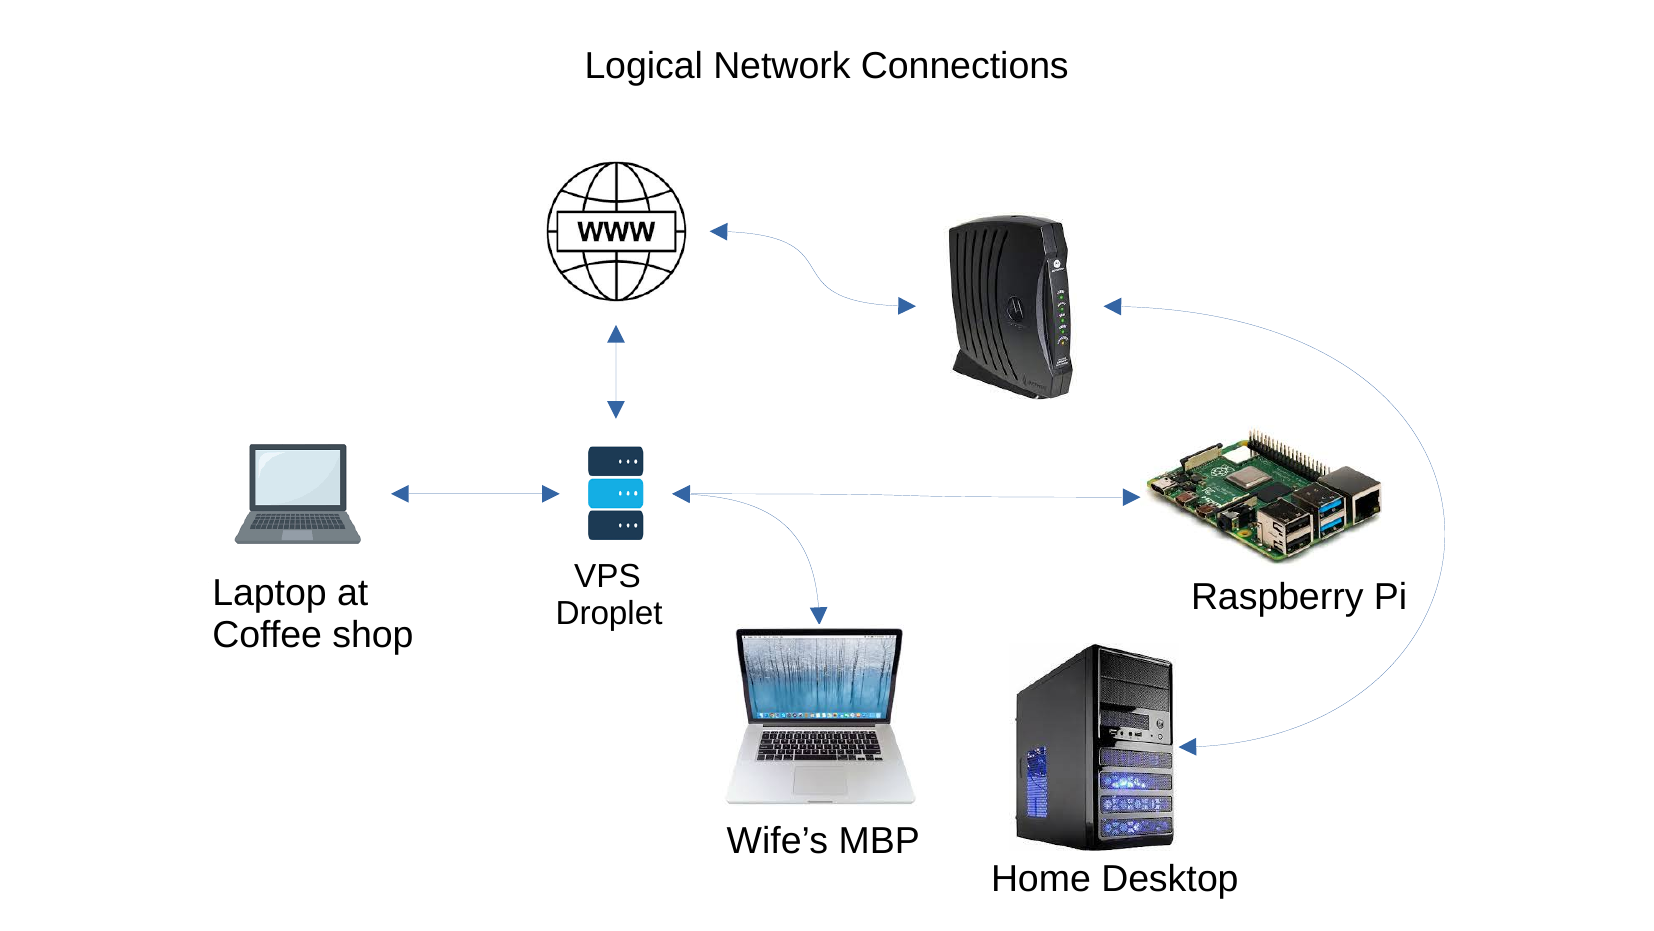

Logical Network Connections
 VPS
Droplet
Laptop at
Coffee shop
Raspberry Pi
Wife’s MBP
Home Desktop